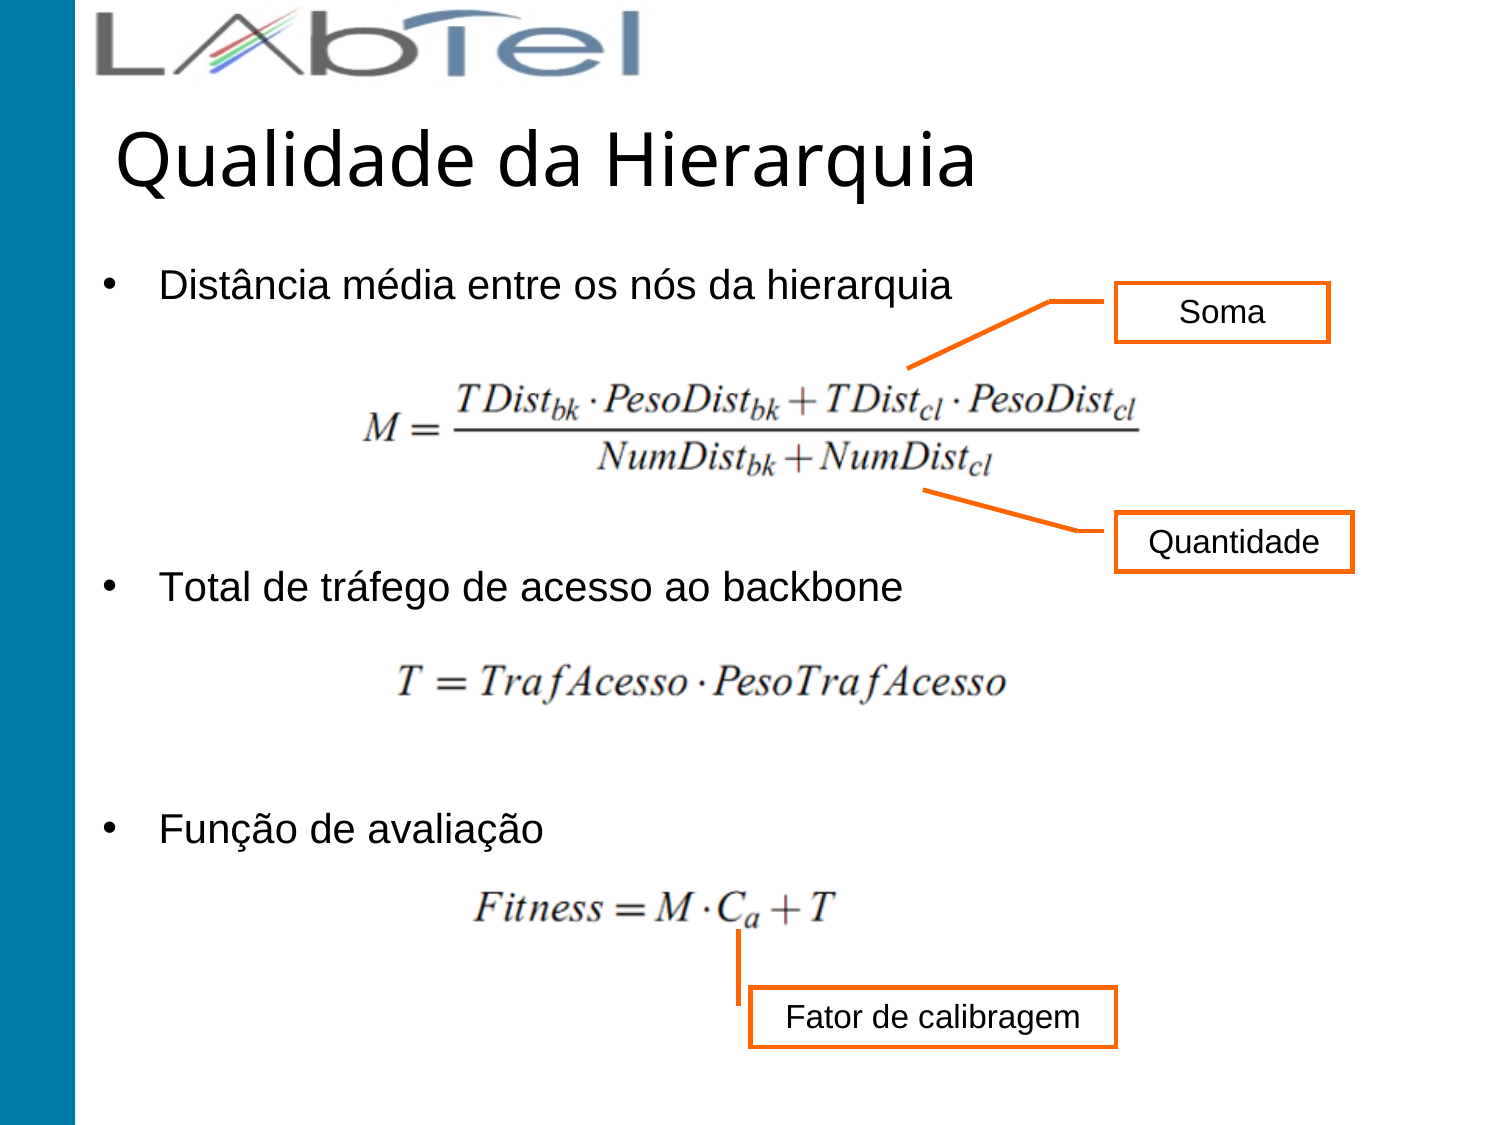

Qualidade da Hierarquia
Distância média entre os nós da hierarquia
Total de tráfego de acesso ao backbone
Função de avaliação
Soma
Quantidade
Fator de calibragem